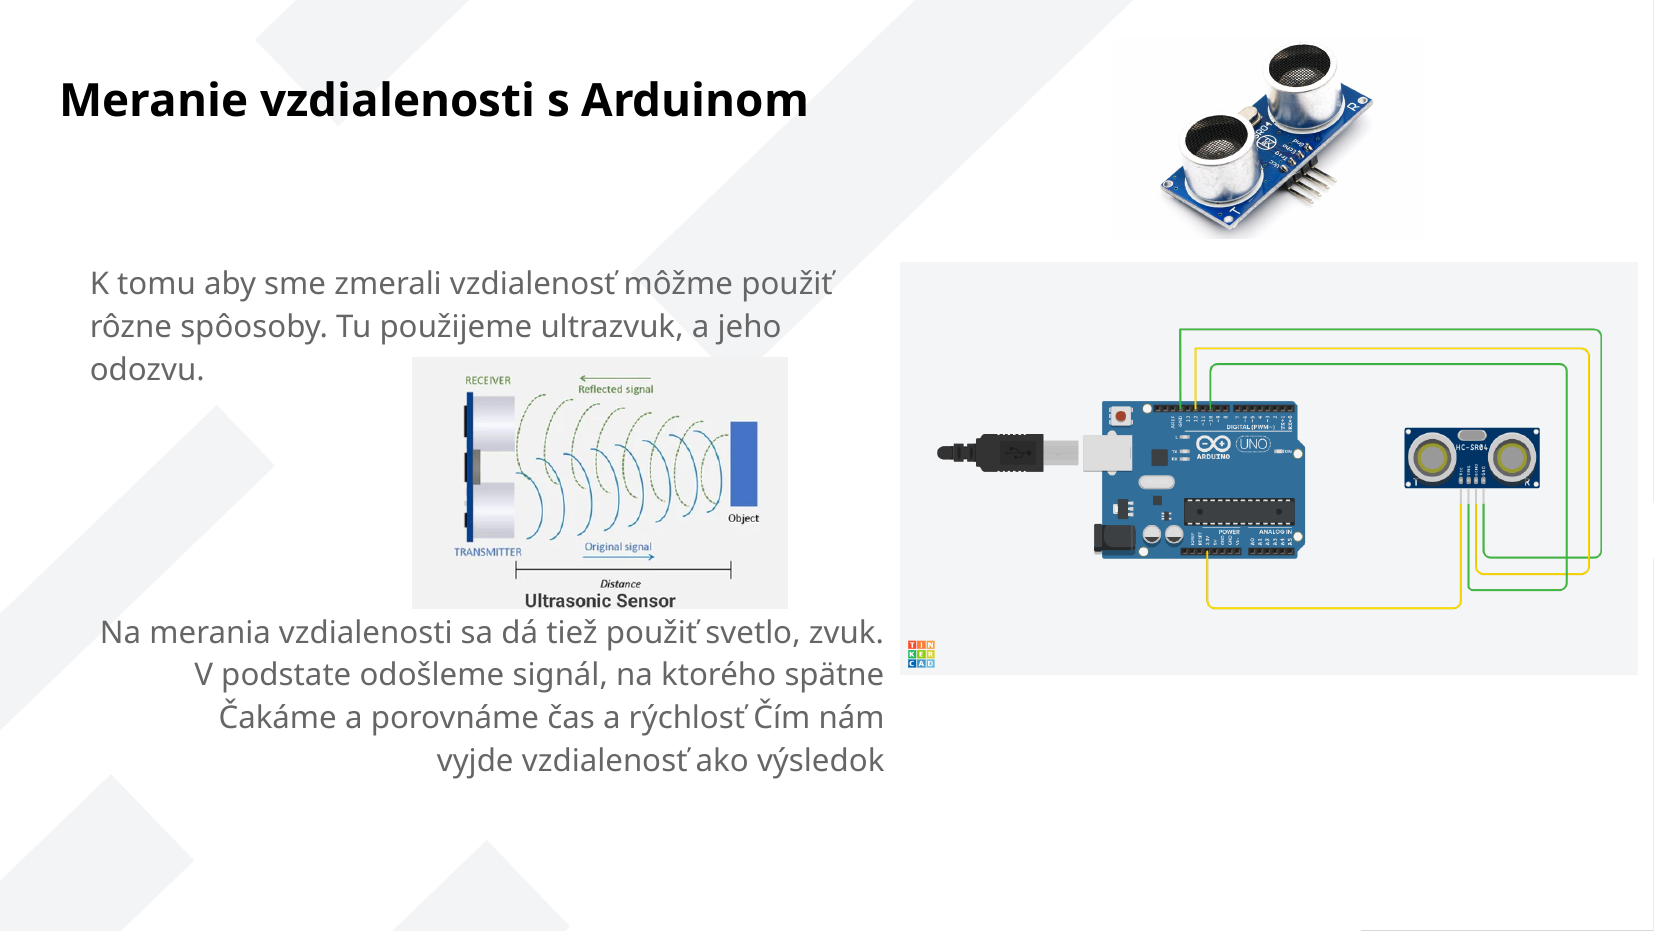

Meranie vzdialenosti s Arduinom
K tomu aby sme zmerali vzdialenosť môžme použiť rôzne spôosoby. Tu použijeme ultrazvuk, a jeho odozvu.
Na merania vzdialenosti sa dá tiež použiť svetlo, zvuk.
V podstate odošleme signál, na ktorého spätne
Čakáme a porovnáme čas a rýchlosť Čím nám
 vyjde vzdialenosť ako výsledok
Photo by Dave Hoefler on Unsplash